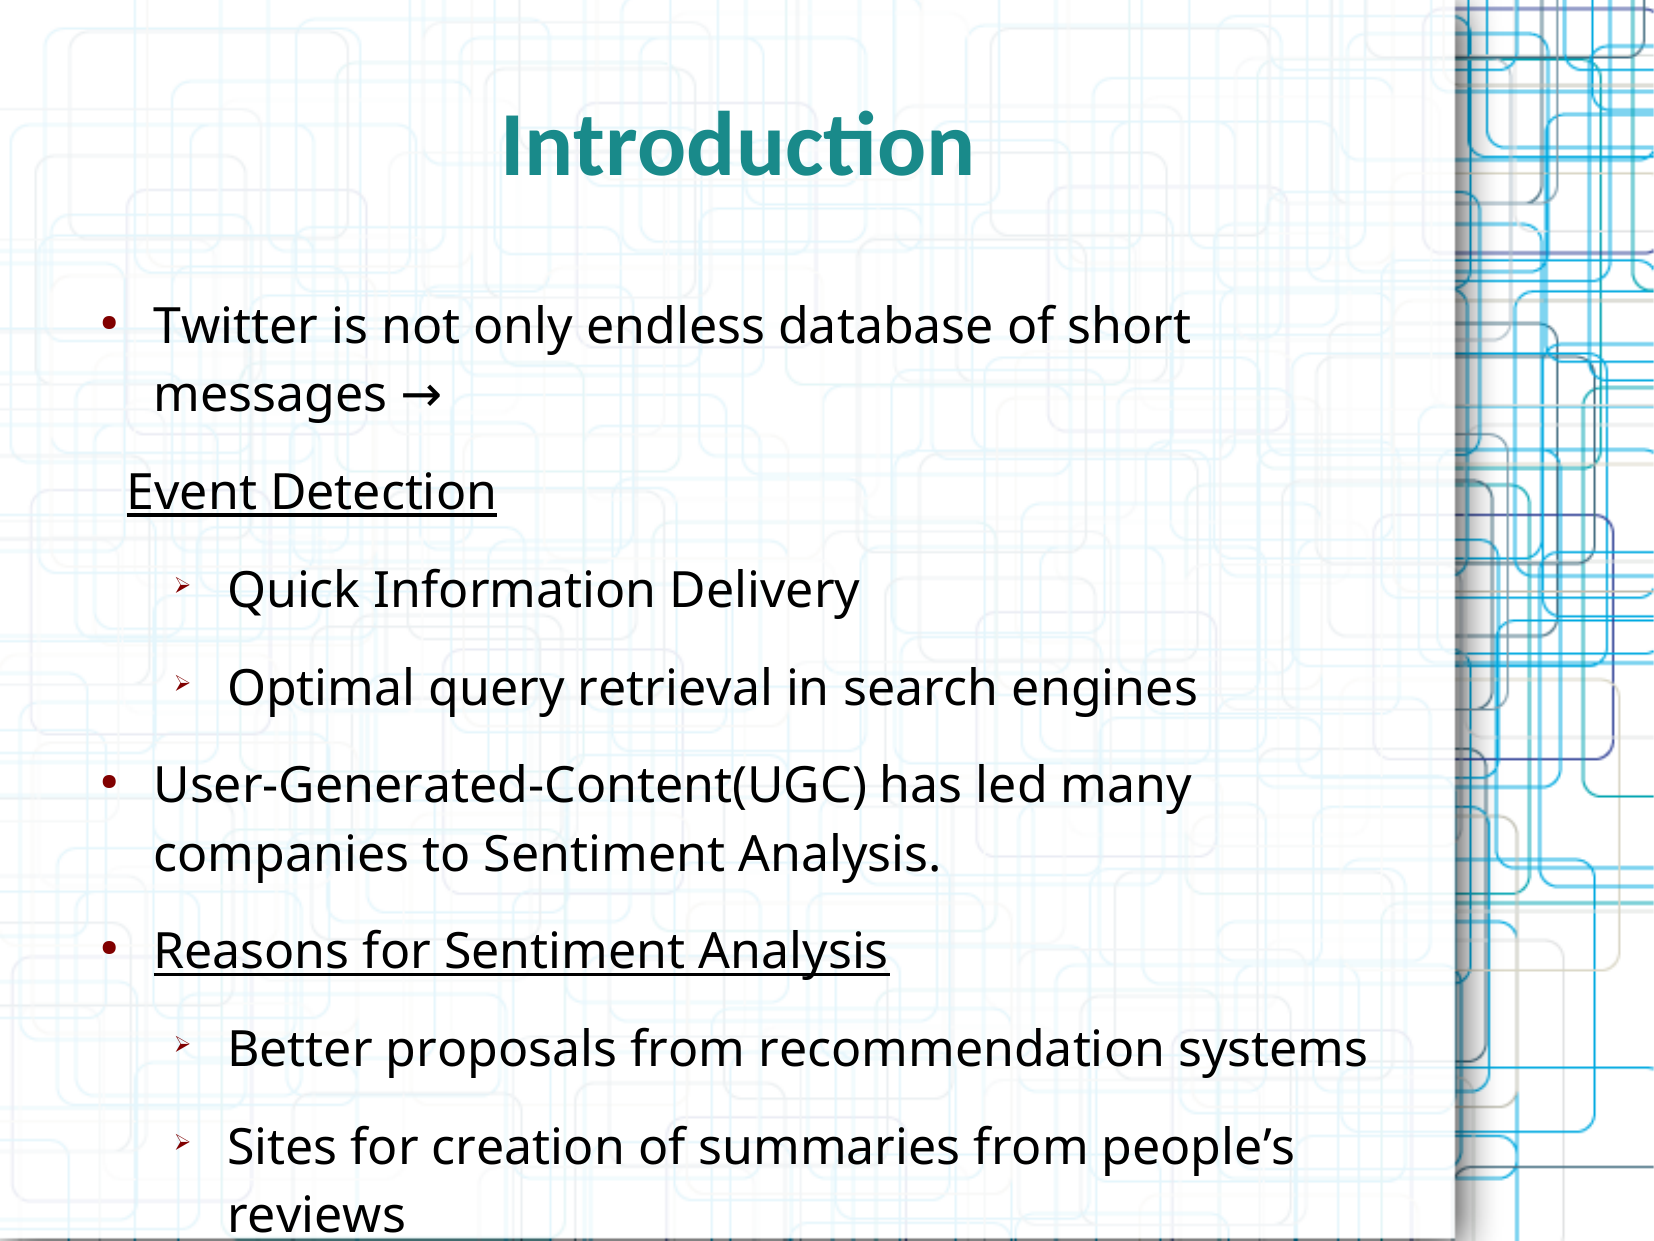

# Introduction
Twitter is not only endless database of short messages →
 Event Detection
Quick Information Delivery
Optimal query retrieval in search engines
User-Generated-Content(UGC) has led many companies to Sentiment Analysis.
Reasons for Sentiment Analysis
Better proposals from recommendation systems
Sites for creation of summaries from people’s reviews
Companies